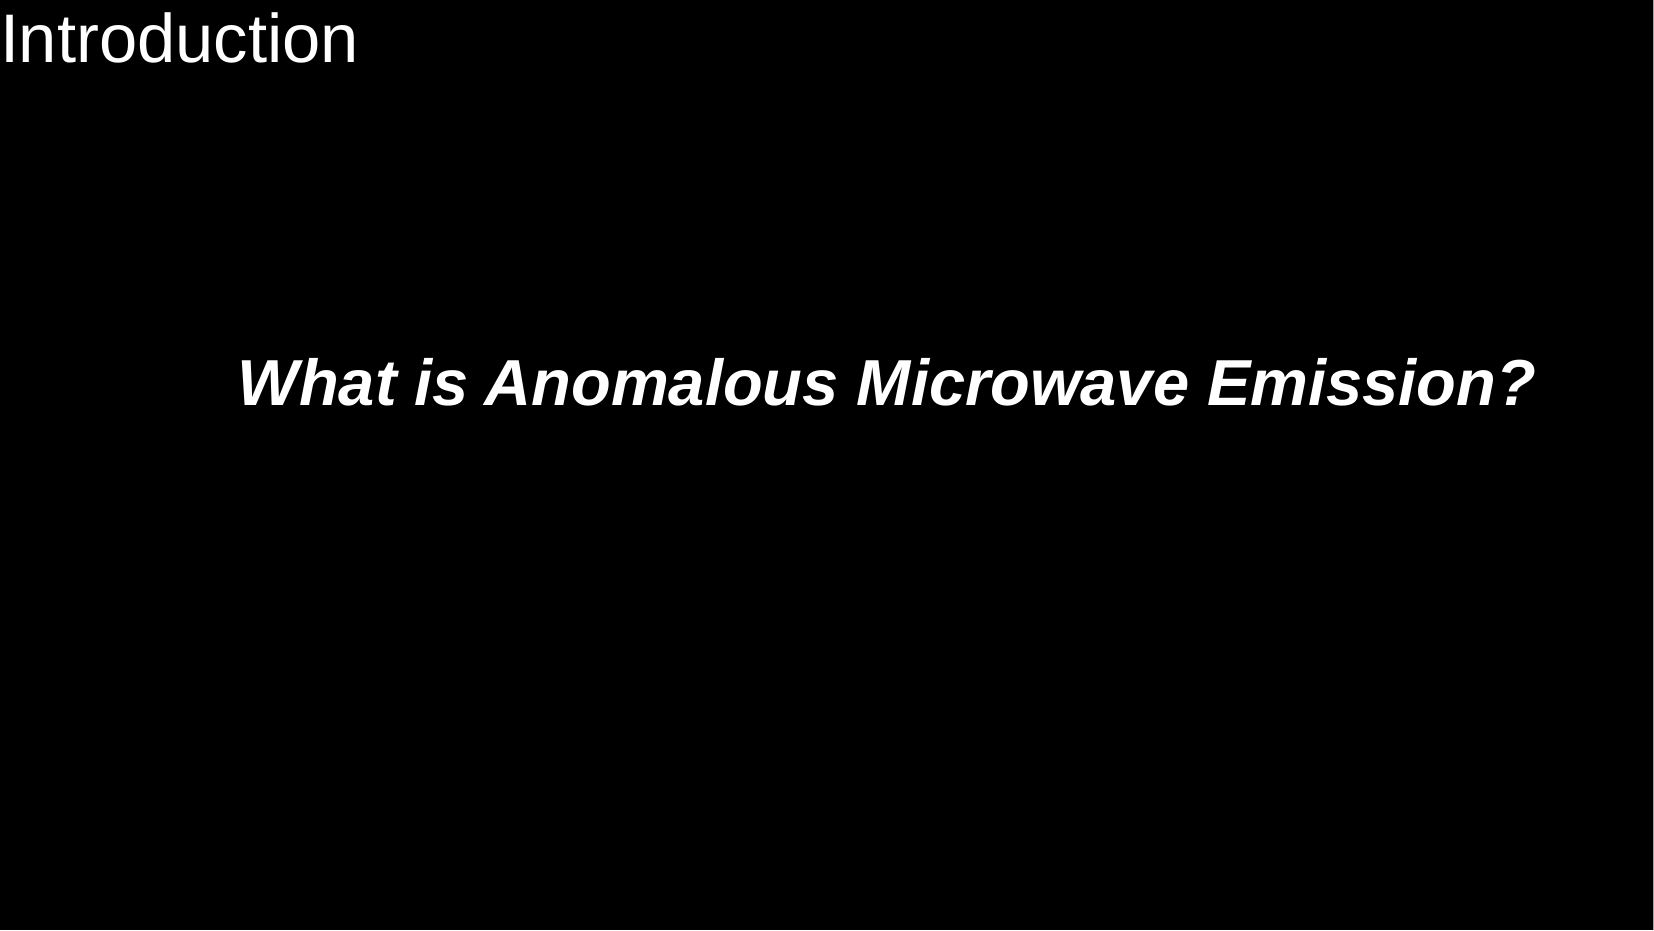

# Introduction
What is Anomalous Microwave Emission?